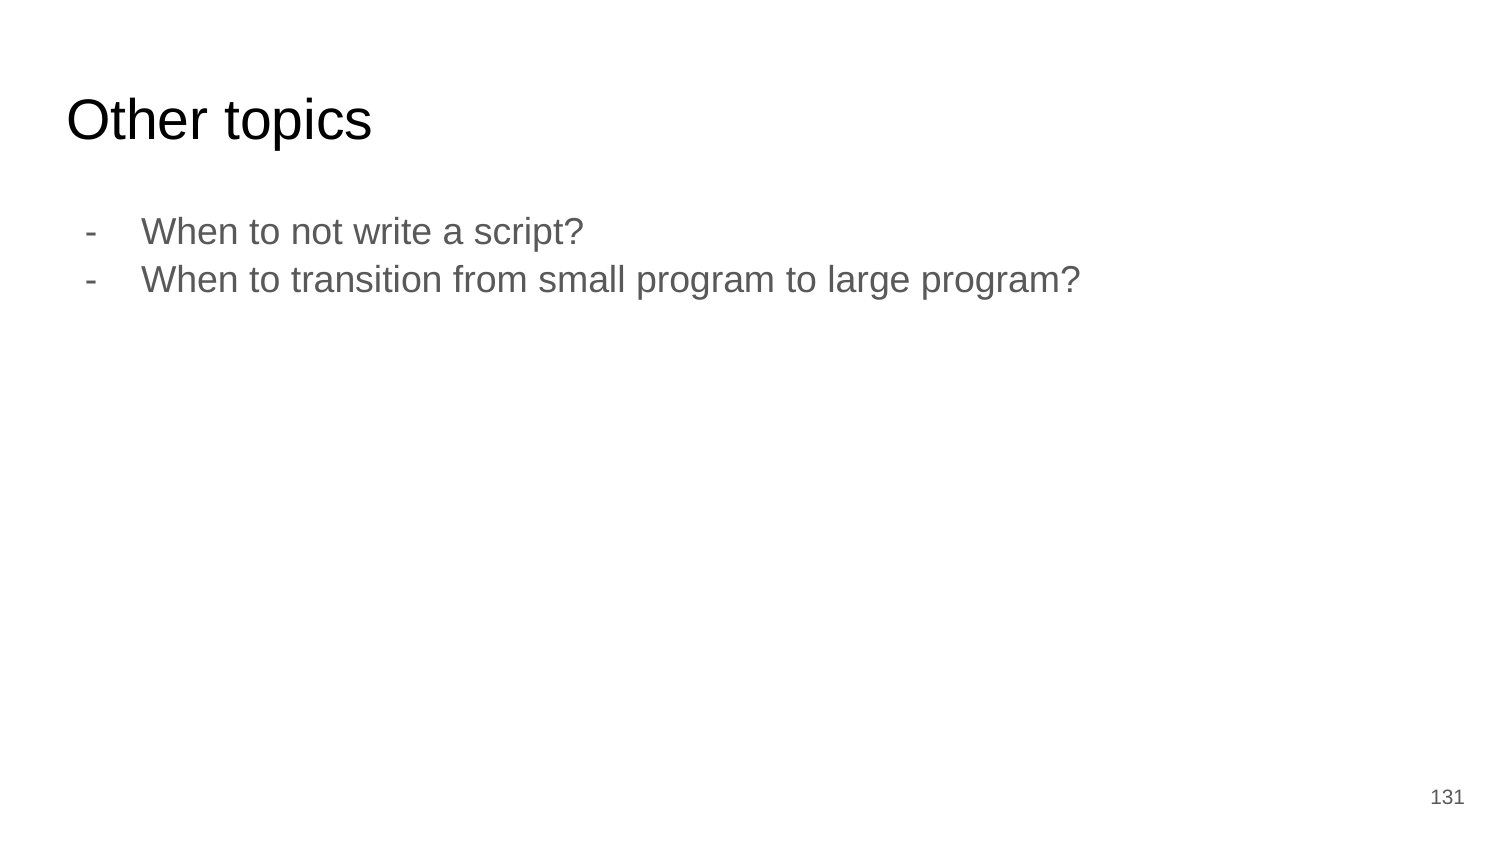

# Other topics
When to not write a script?
When to transition from small program to large program?